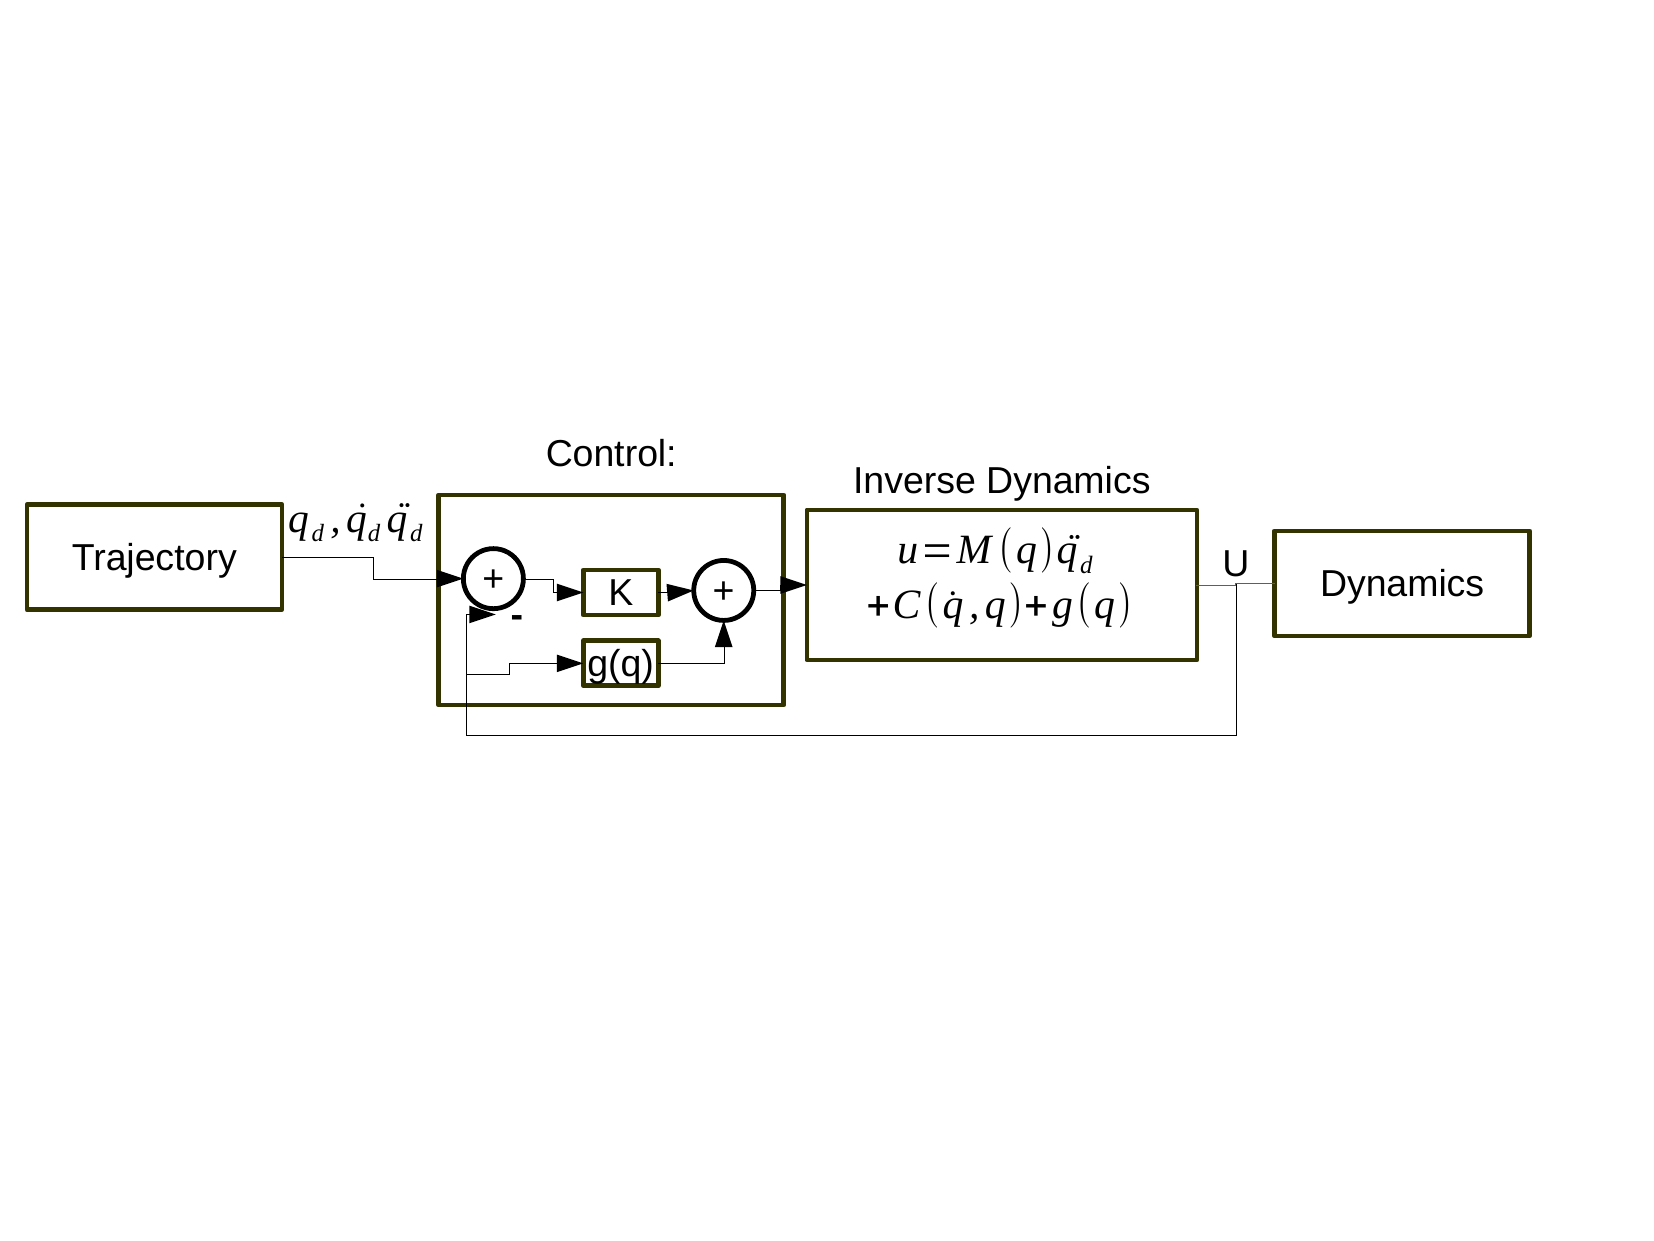

Control:
Trajectory
Inverse Dynamics
Dynamics
+
+
K
-
g(q)